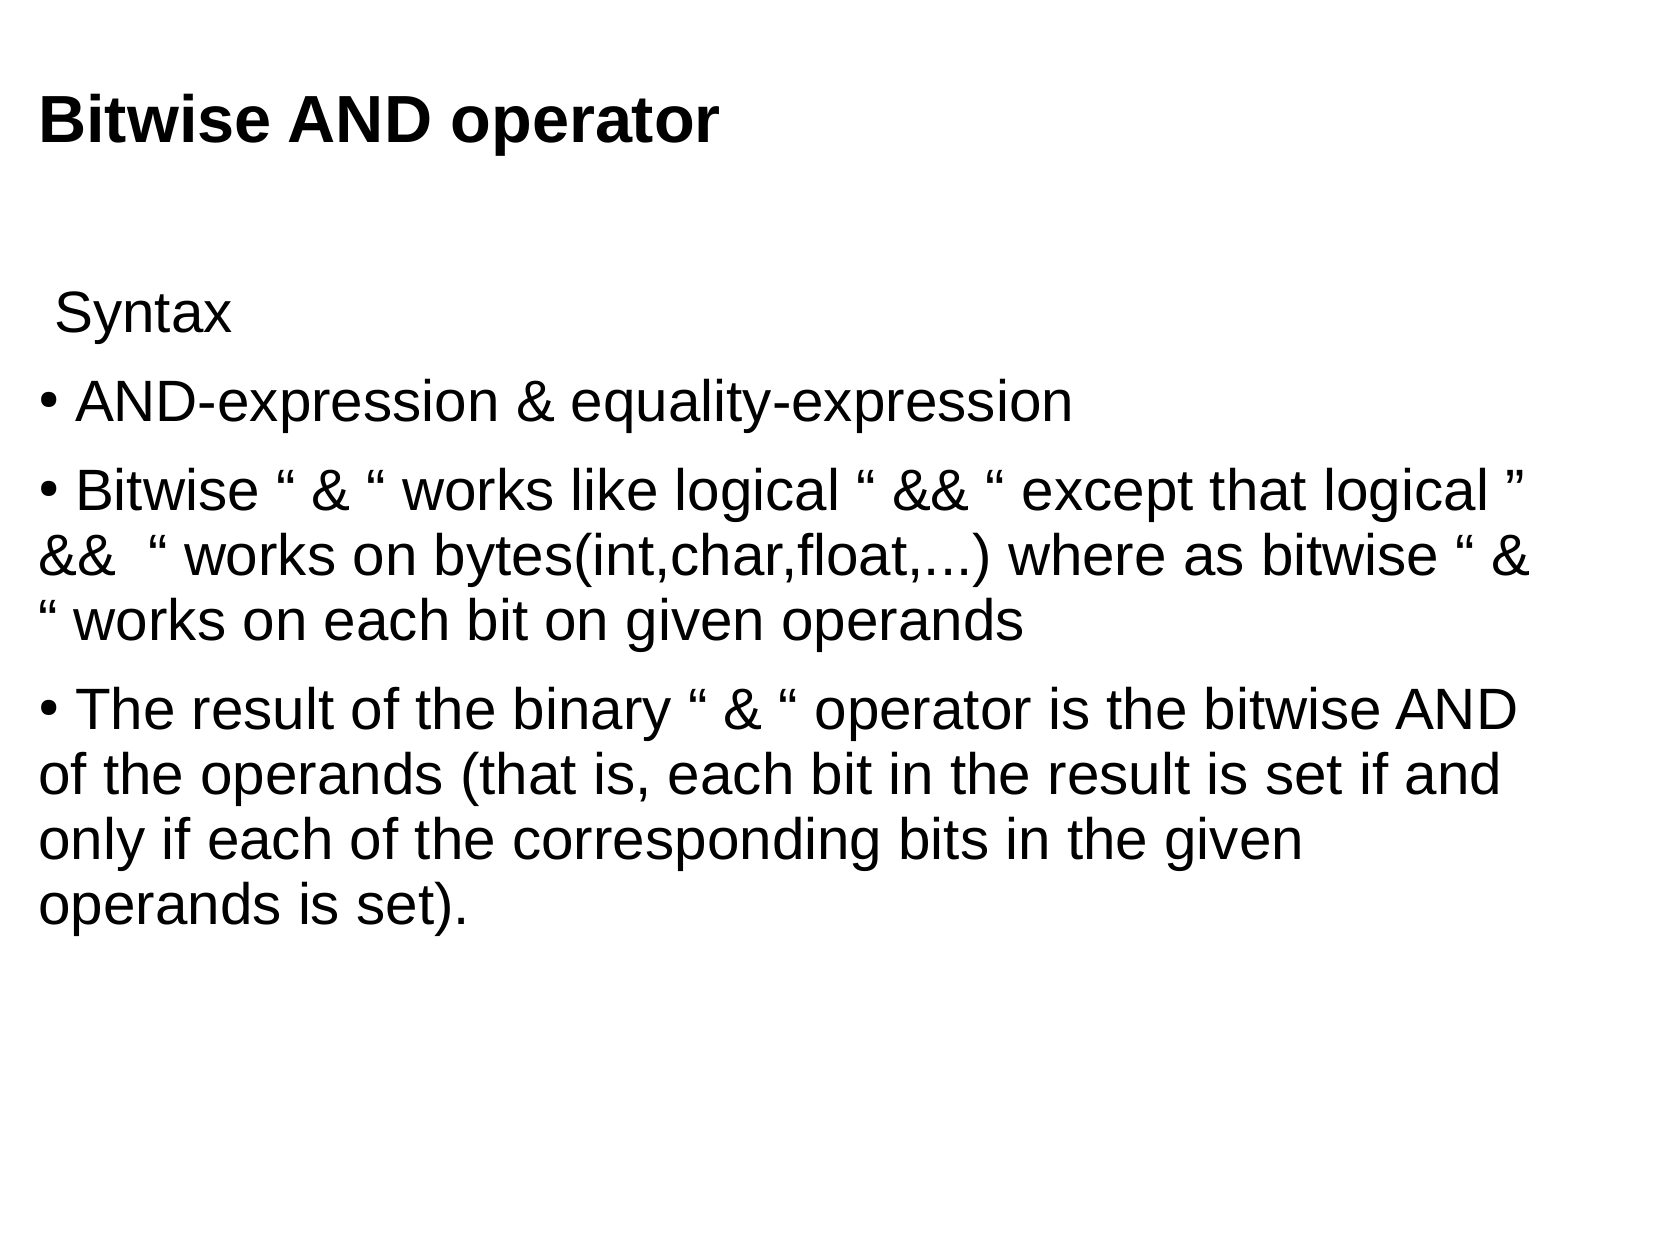

Bitwise AND operator
 Syntax
 AND-expression & equality-expression
 Bitwise “ & “ works like logical “ && “ except that logical ” && “ works on bytes(int,char,float,...) where as bitwise “ & “ works on each bit on given operands
 The result of the binary “ & “ operator is the bitwise AND of the operands (that is, each bit in the result is set if and only if each of the corresponding bits in the given operands is set).